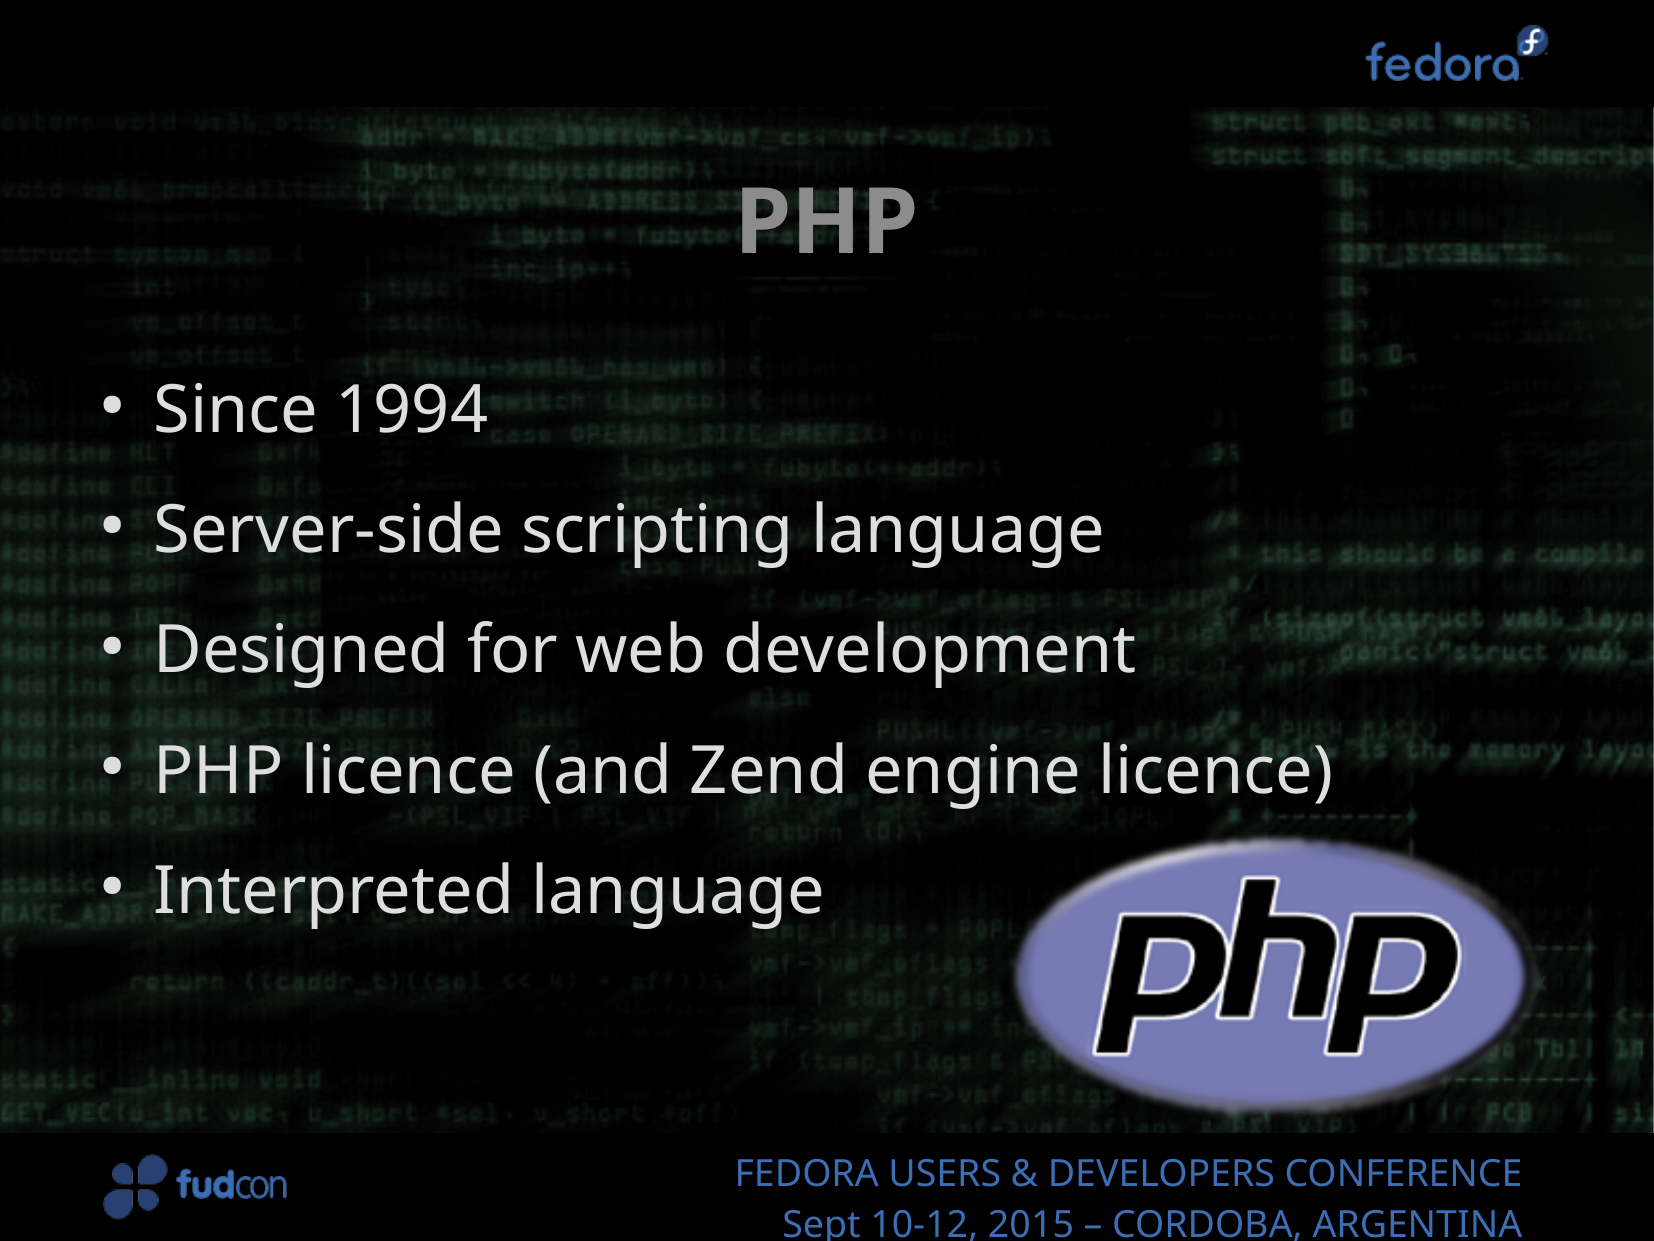

# PHP
Since 1994
Server-side scripting language
Designed for web development
PHP licence (and Zend engine licence)
Interpreted language